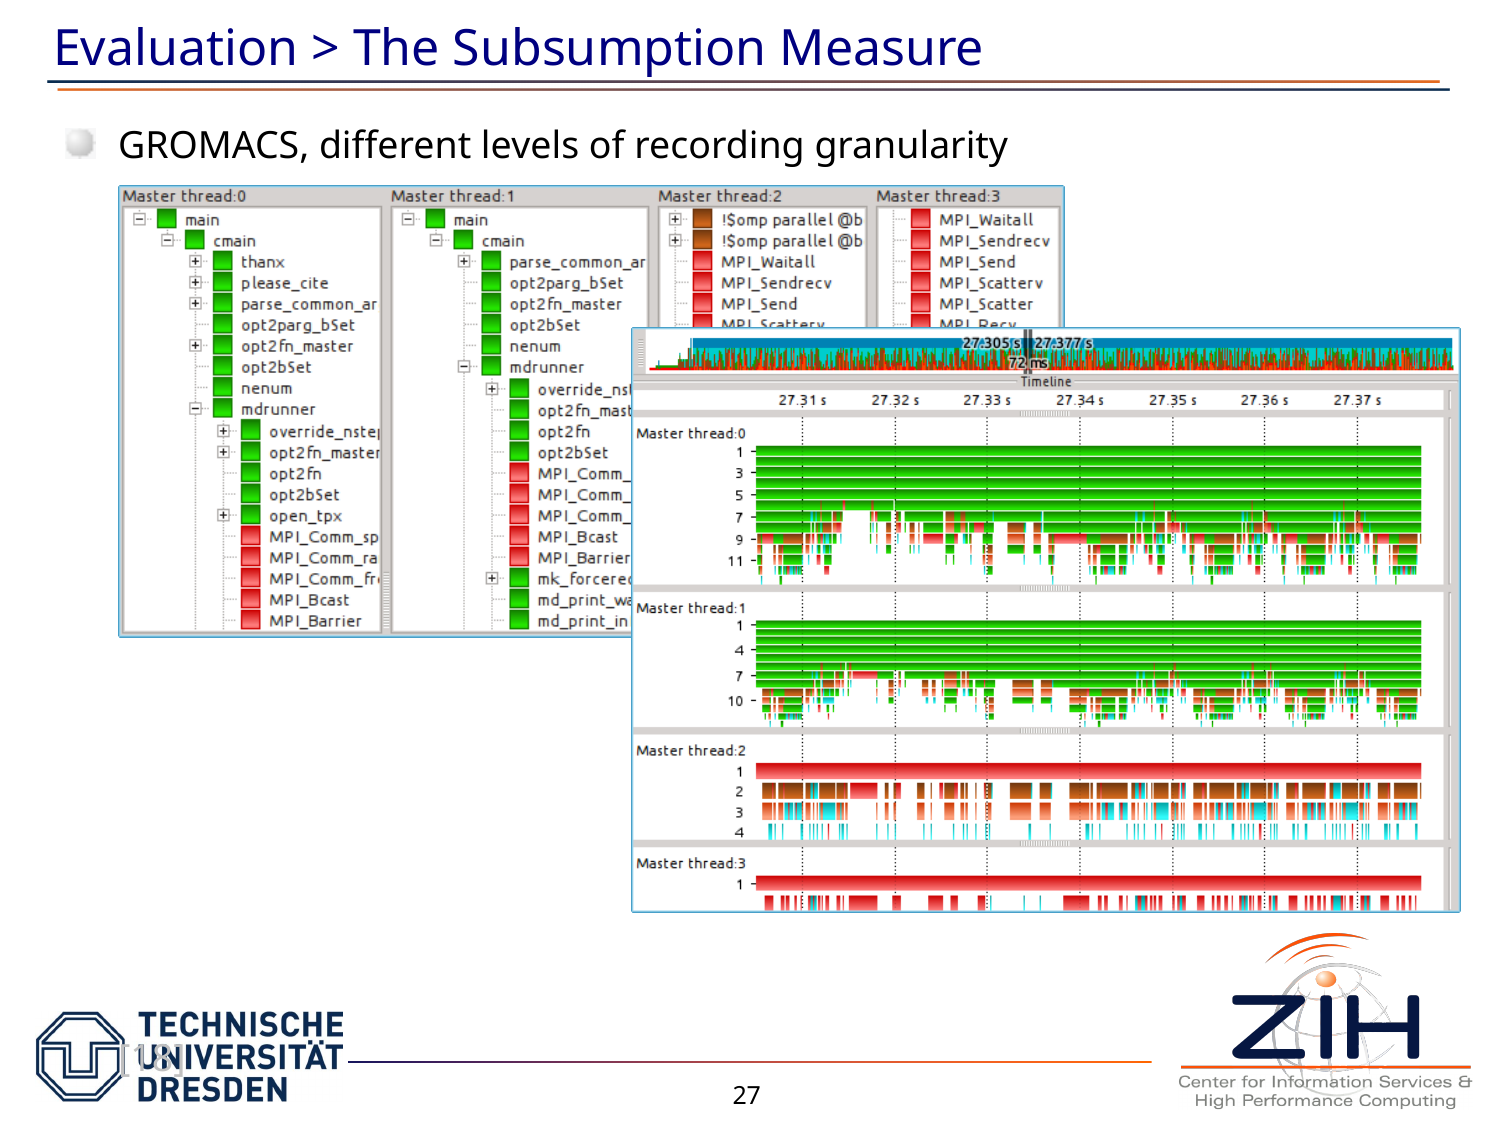

# Evaluation > The Subsumption Measure
GROMACS, different levels of recording granularity
[18]
27